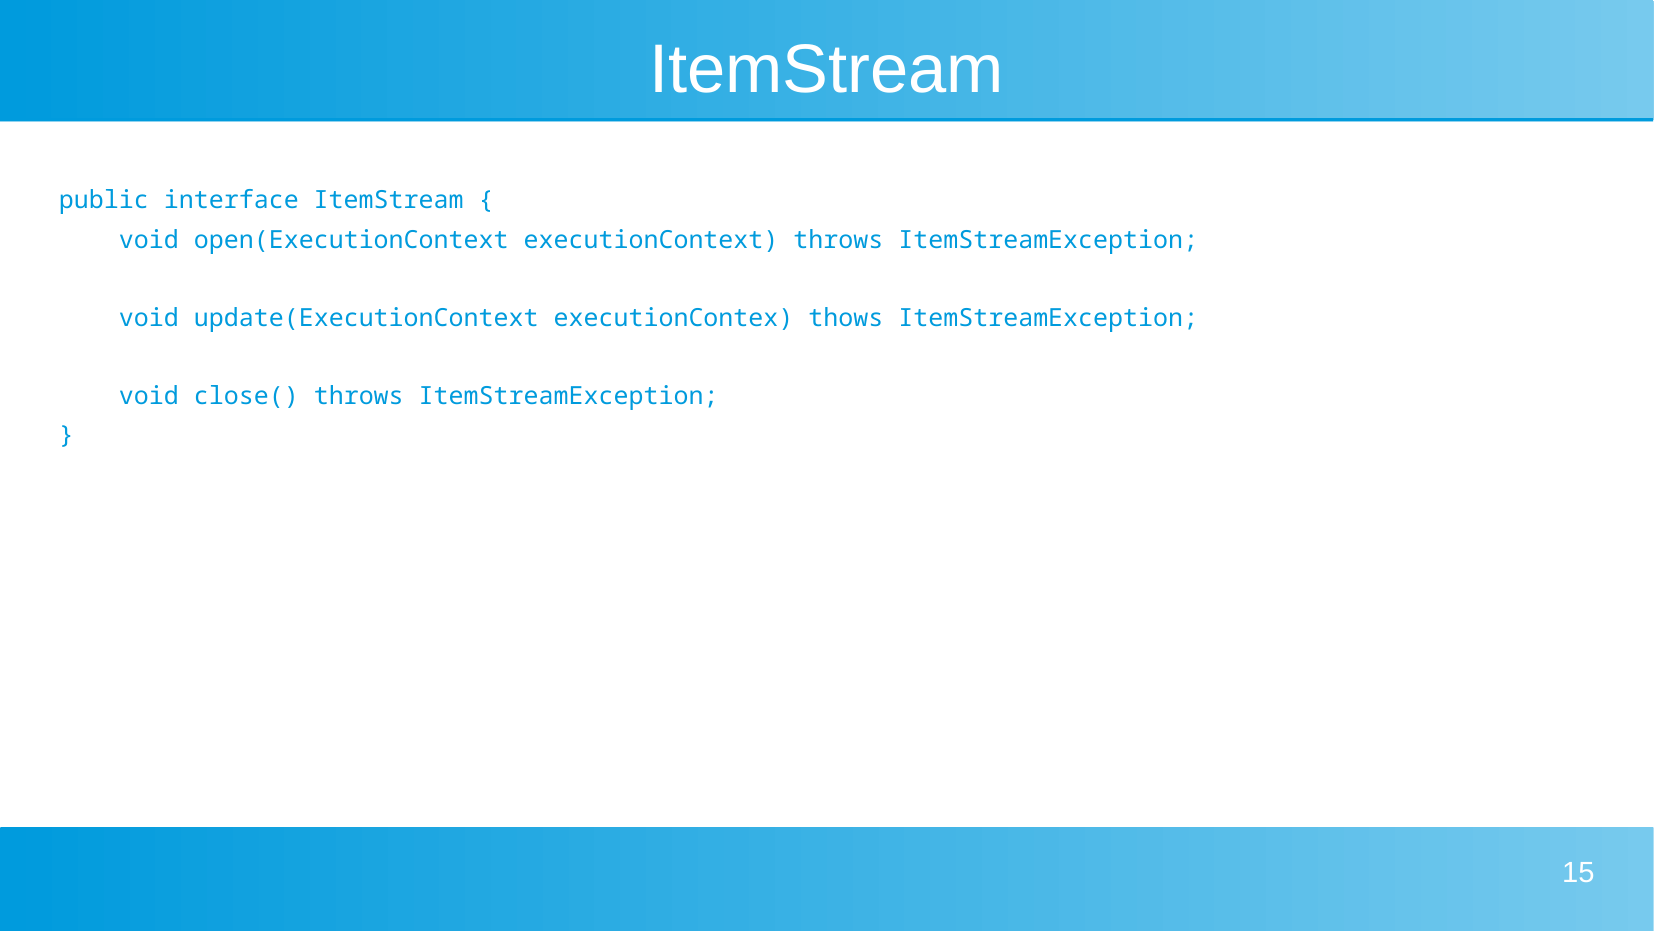

# ItemStream
public interface ItemStream {
 void open(ExecutionContext executionContext) throws ItemStreamException;
 void update(ExecutionContext executionContex) thows ItemStreamException;
 void close() throws ItemStreamException;
}
15